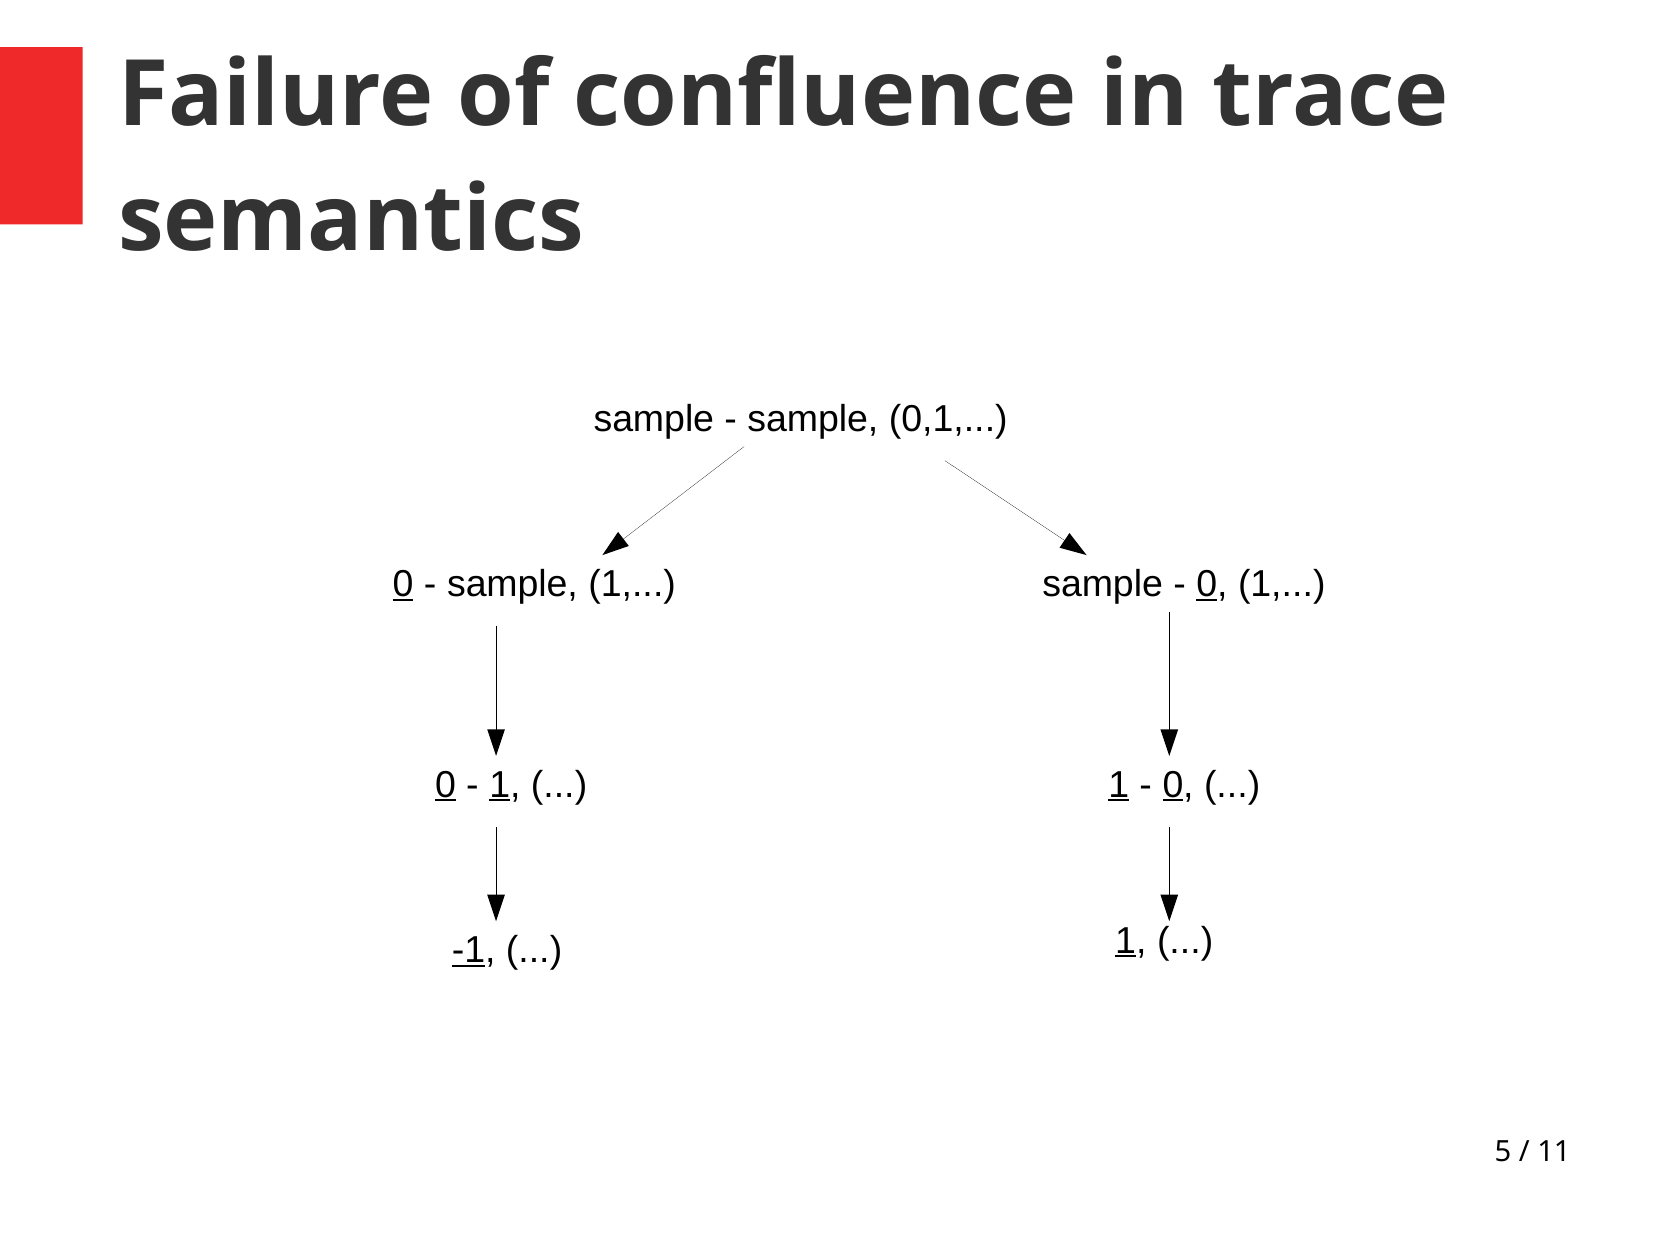

# Failure of confluence in trace semantics
sample - sample, (0,1,...)
0 - sample, (1,...)
sample - 0, (1,...)
0 - 1, (...)
1 - 0, (...)
1, (...)
-1, (...)
5